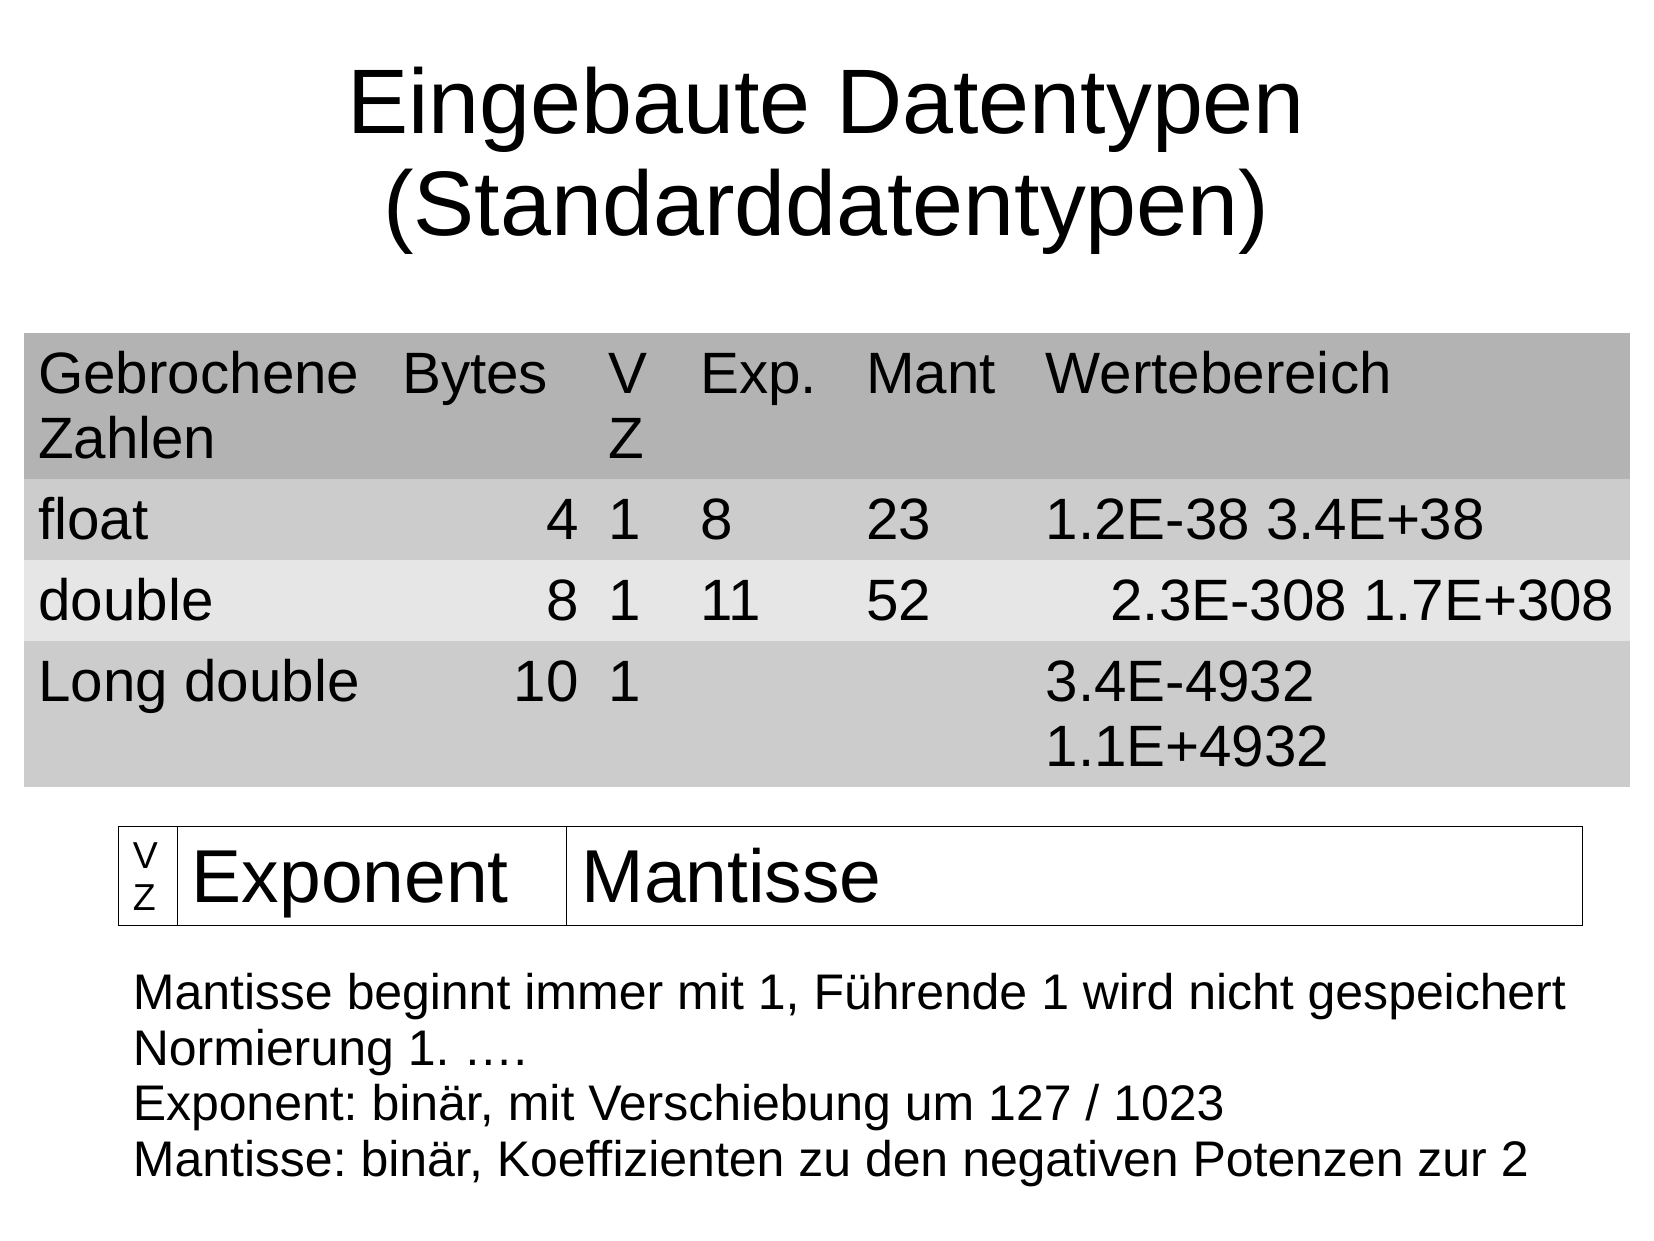

# Eingebaute Datentypen (Standarddatentypen)
| Gebrochene Zahlen | Bytes | VZ | Exp. | Mant | Wertebereich |
| --- | --- | --- | --- | --- | --- |
| float | 4 | 1 | 8 | 23 | 1.2E-38 3.4E+38 |
| double | 8 | 1 | 11 | 52 | 2.3E-308 1.7E+308 |
| Long double | 10 | 1 | | | 3.4E-4932 1.1E+4932 |
VZ
Exponent
Mantisse
Mantisse beginnt immer mit 1, Führende 1 wird nicht gespeichert
Normierung 1. ….
Exponent: binär, mit Verschiebung um 127 / 1023
Mantisse: binär, Koeffizienten zu den negativen Potenzen zur 2